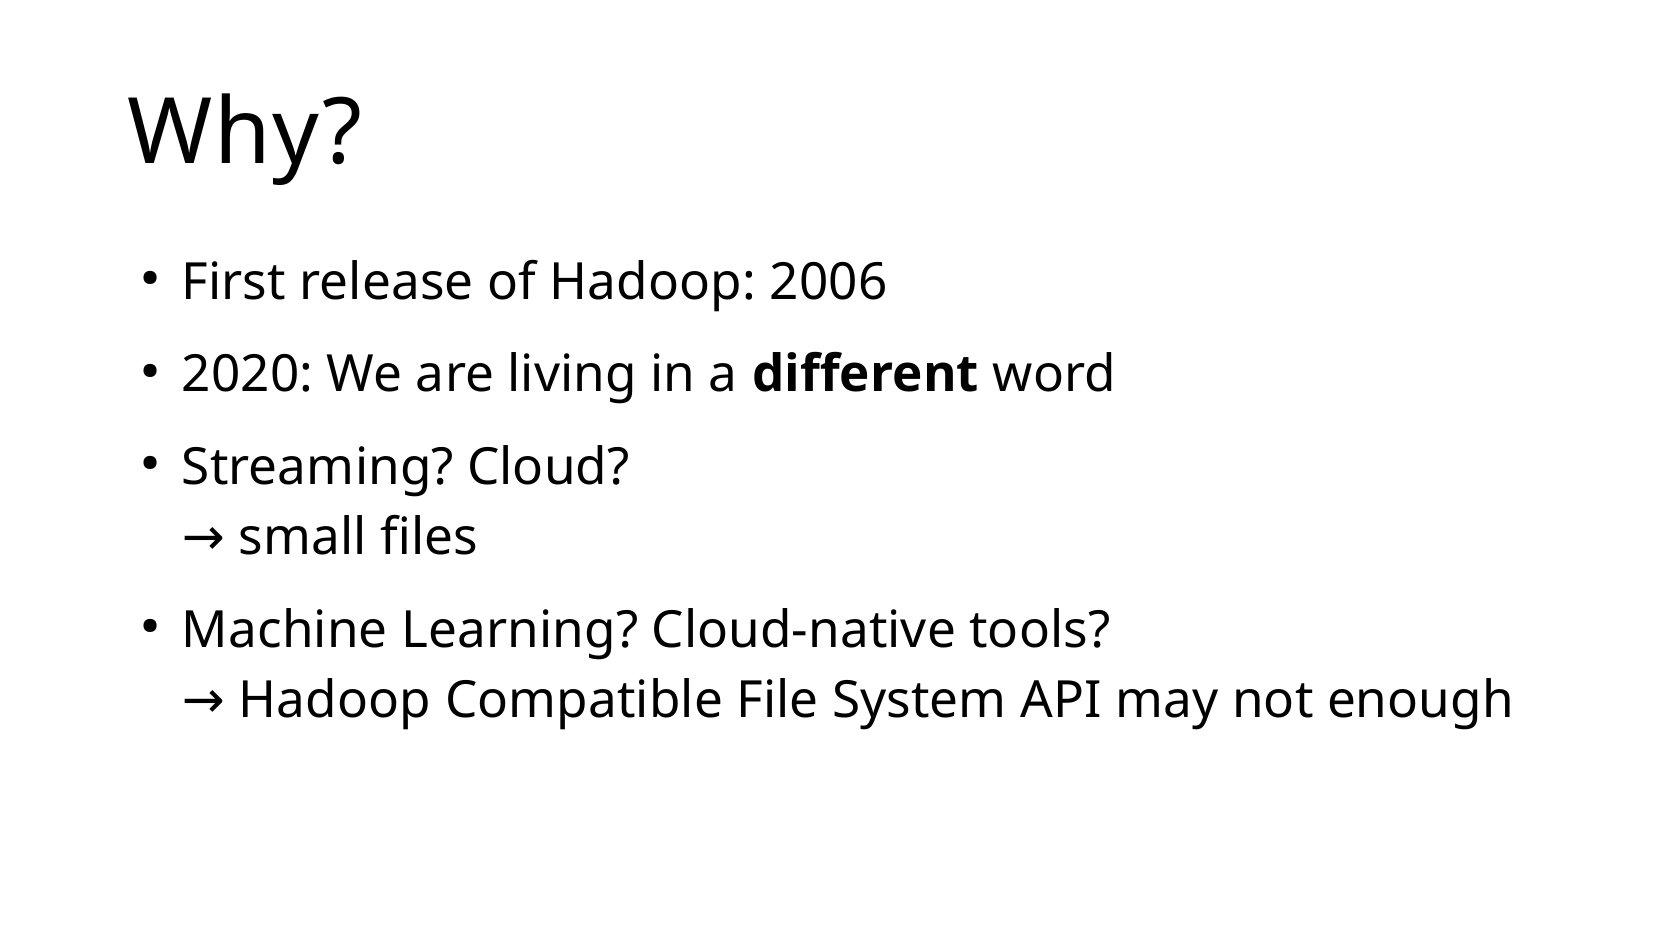

# Why?
First release of Hadoop: 2006
2020: We are living in a different word
Streaming? Cloud?
→ small files
Machine Learning? Cloud-native tools?
→ Hadoop Compatible File System API may not enough